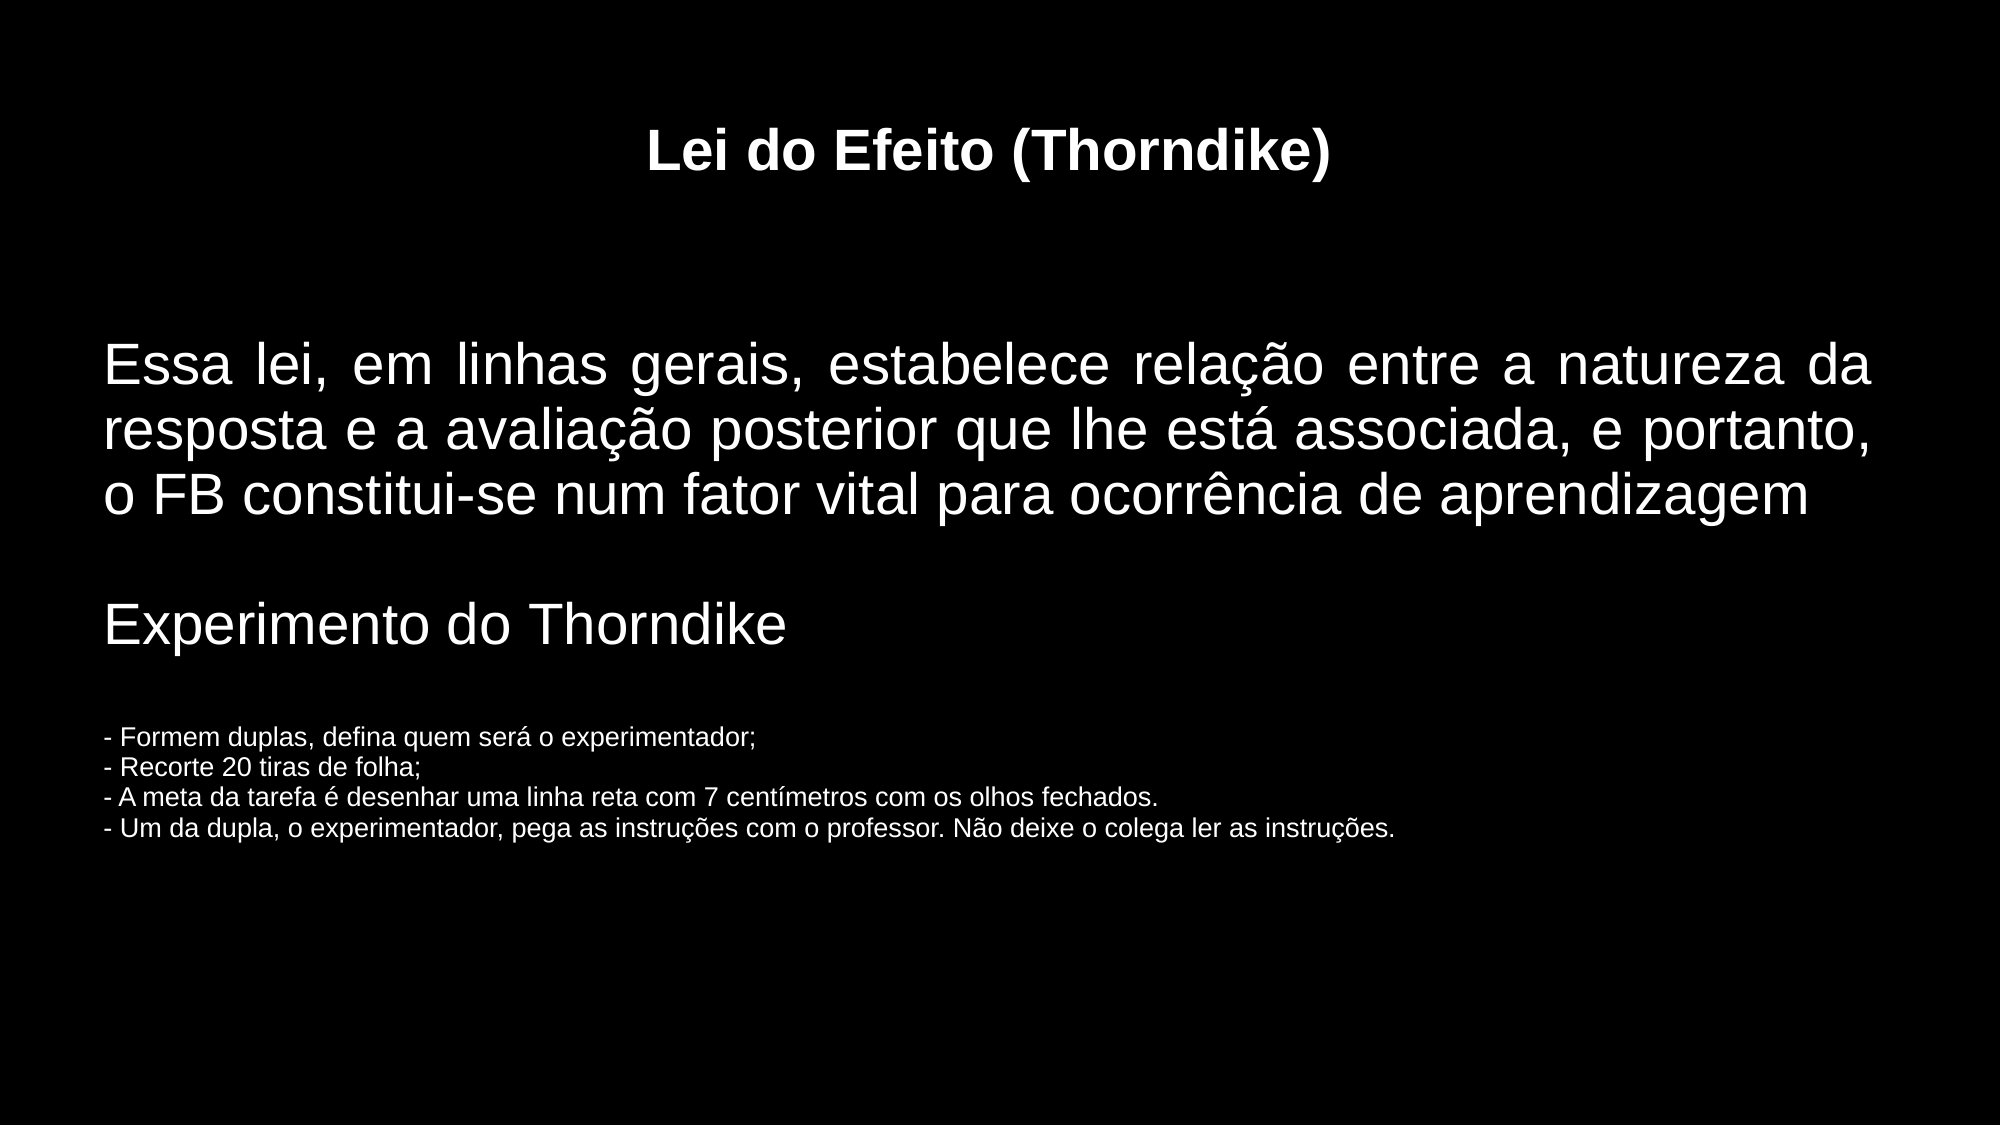

Lei do Efeito (Thorndike)
Essa lei, em linhas gerais, estabelece relação entre a natureza da resposta e a avaliação posterior que lhe está associada, e portanto, o FB constitui-se num fator vital para ocorrência de aprendizagem
Experimento do Thorndike
- Formem duplas, defina quem será o experimentador;
- Recorte 20 tiras de folha;
- A meta da tarefa é desenhar uma linha reta com 7 centímetros com os olhos fechados.
- Um da dupla, o experimentador, pega as instruções com o professor. Não deixe o colega ler as instruções.